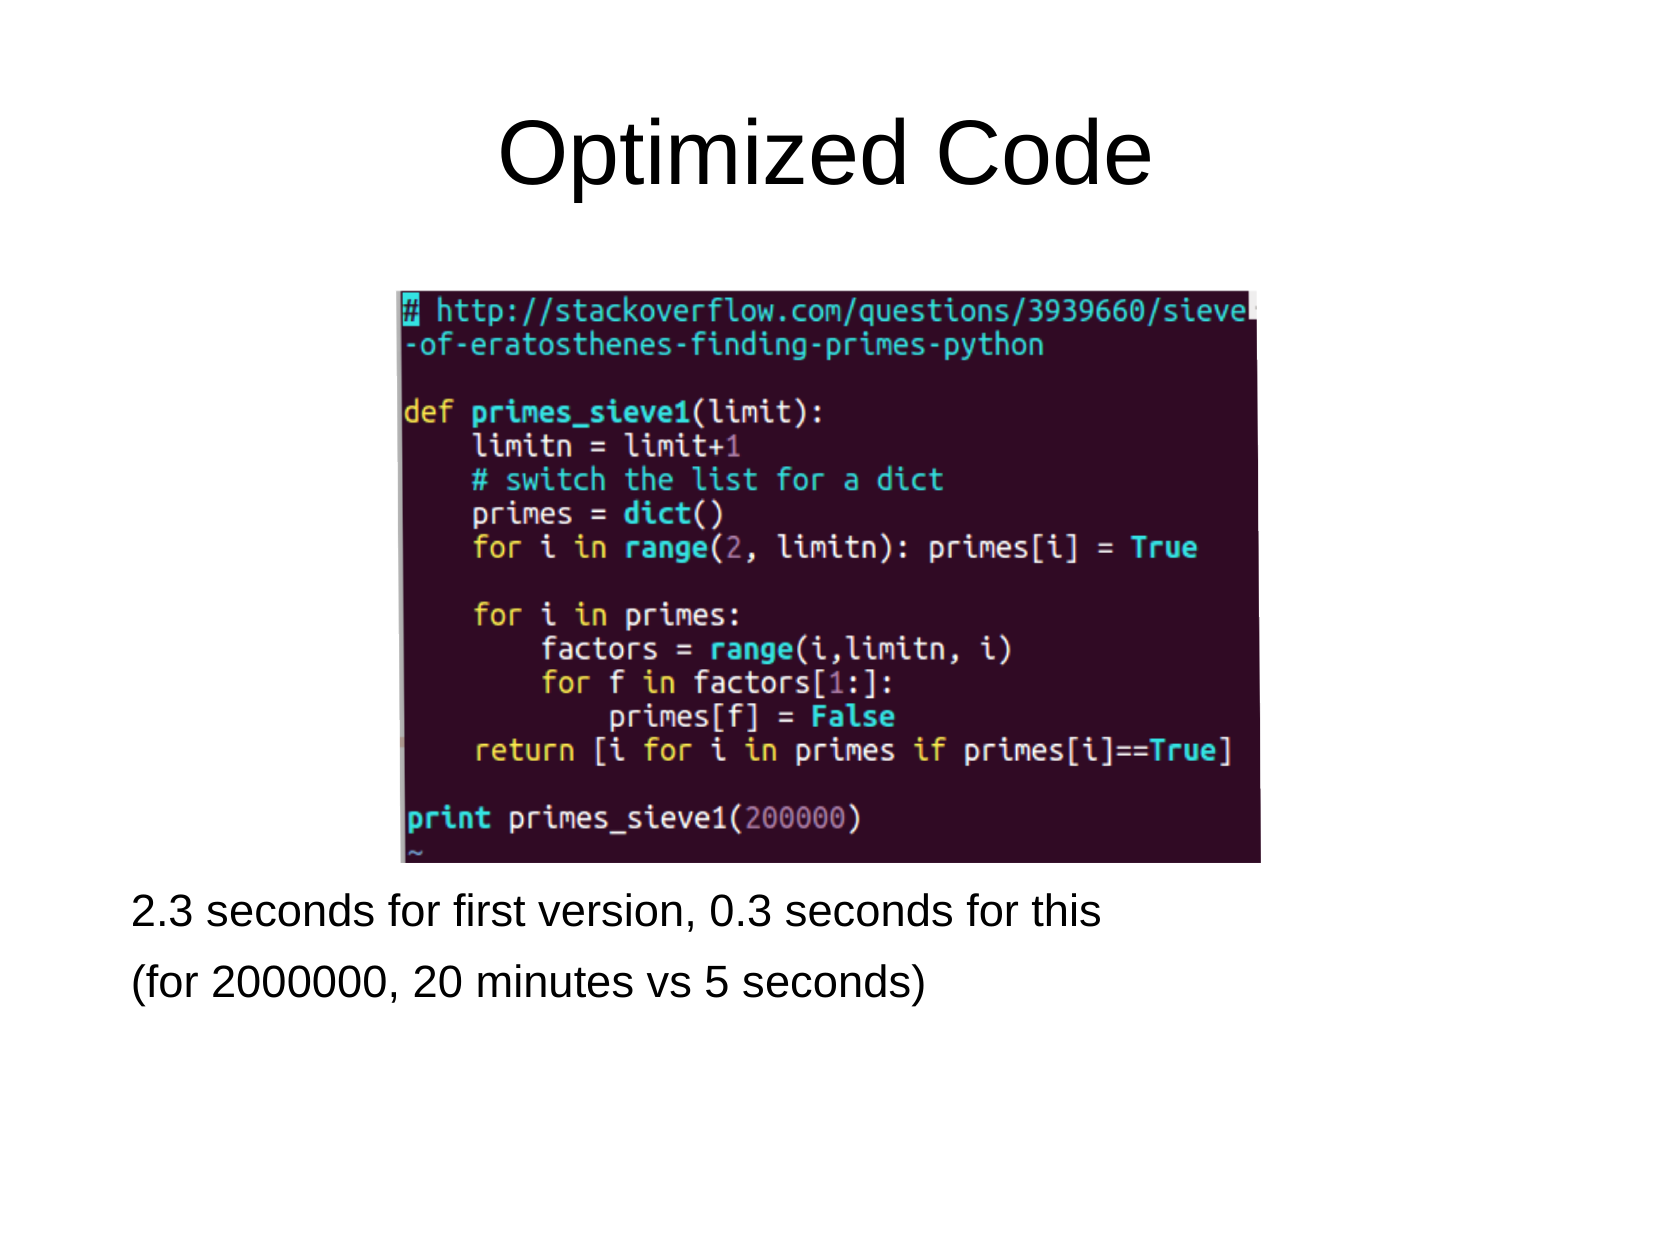

# Optimized Code
2.3 seconds for first version, 0.3 seconds for this
(for 2000000, 20 minutes vs 5 seconds)